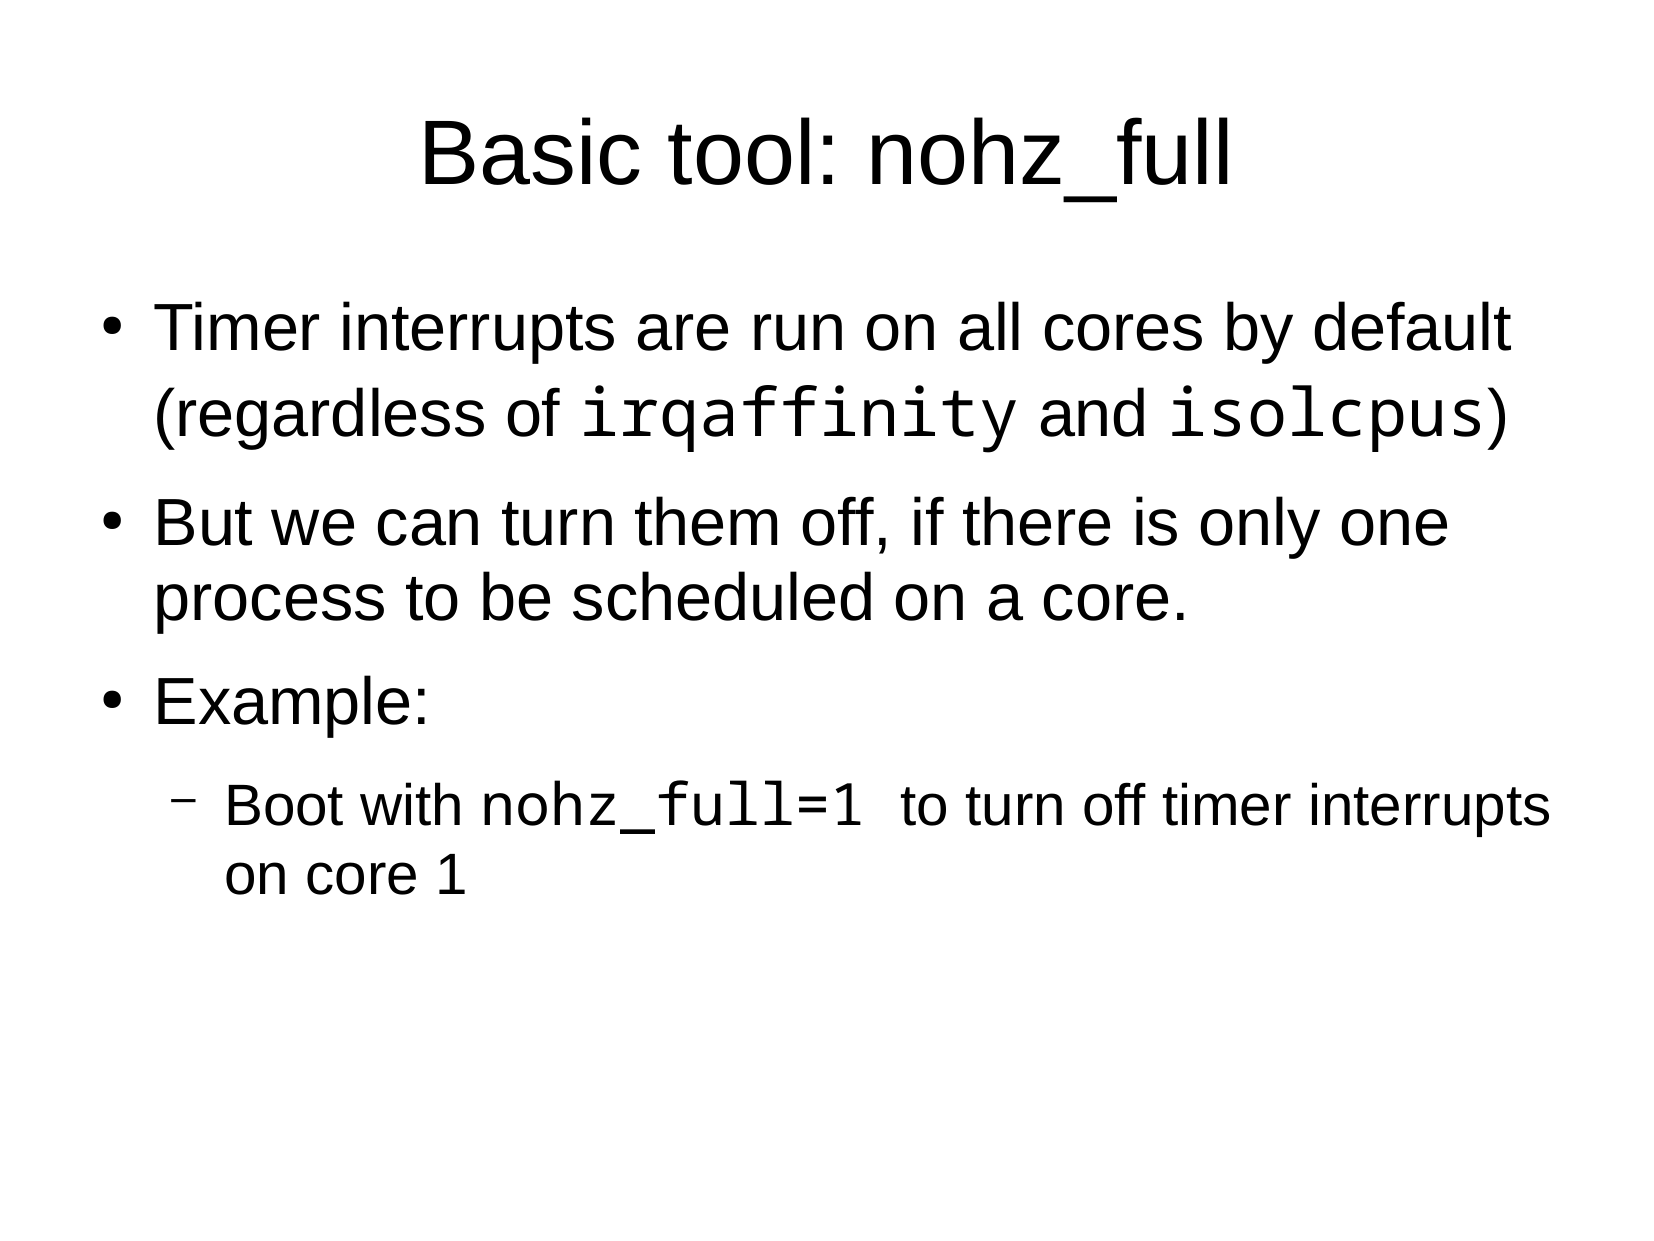

# Basic tool: nohz_full
Timer interrupts are run on all cores by default (regardless of irqaffinity and isolcpus)
But we can turn them off, if there is only one process to be scheduled on a core.
Example:
Boot with nohz_full=1 to turn off timer interrupts on core 1